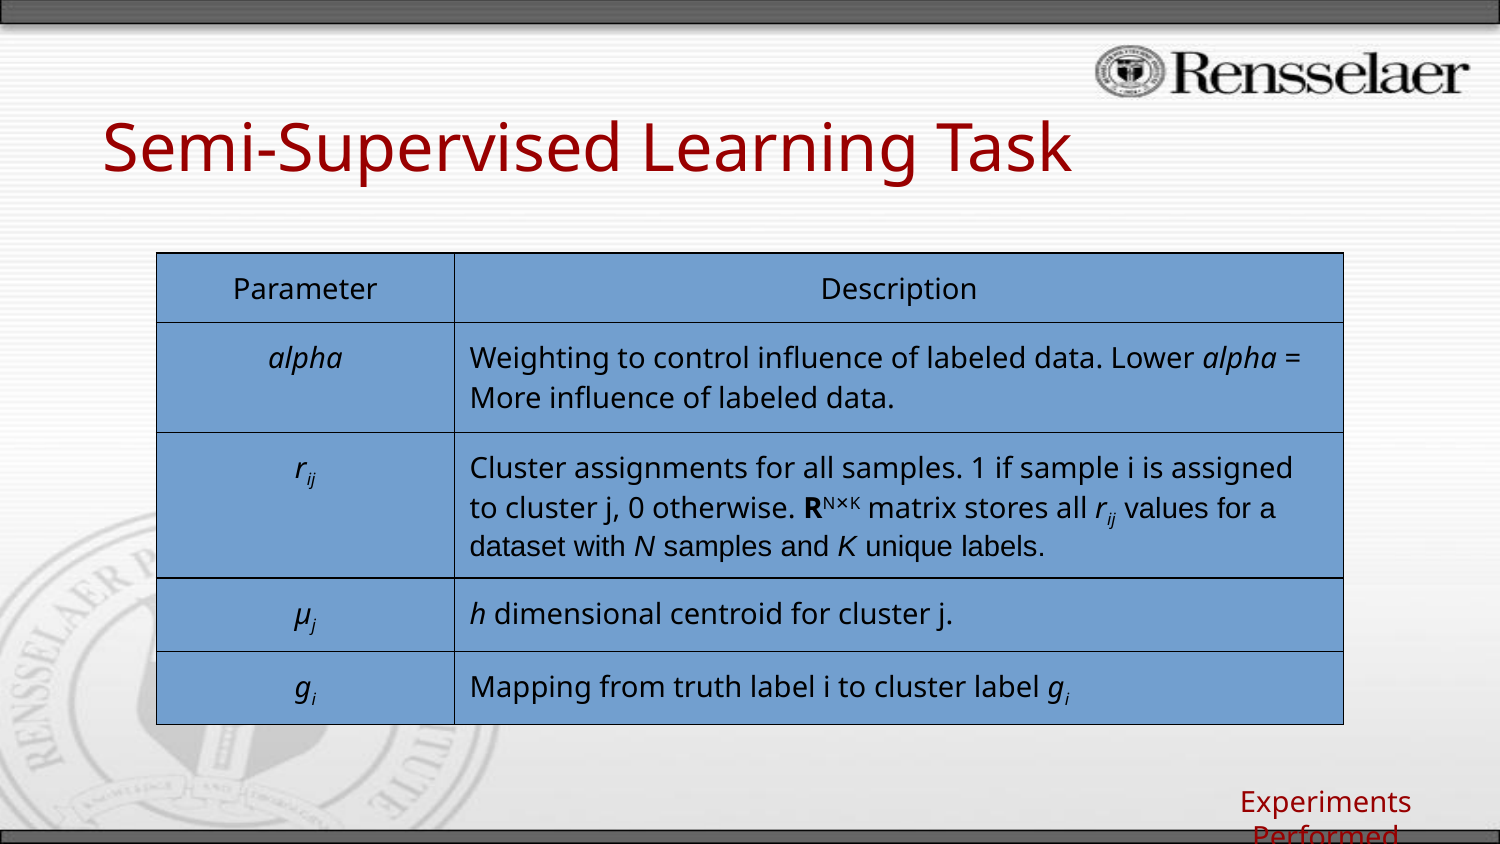

# Semi-Supervised Learning Task
| Parameter | Description |
| --- | --- |
| alpha | Weighting to control influence of labeled data. Lower alpha = More influence of labeled data. |
| rij | Cluster assignments for all samples. 1 if sample i is assigned to cluster j, 0 otherwise. RN✕K matrix stores all rij values for a dataset with N samples and K unique labels. |
| μj | h dimensional centroid for cluster j. |
| gi | Mapping from truth label i to cluster label gi |
Experiments Performed